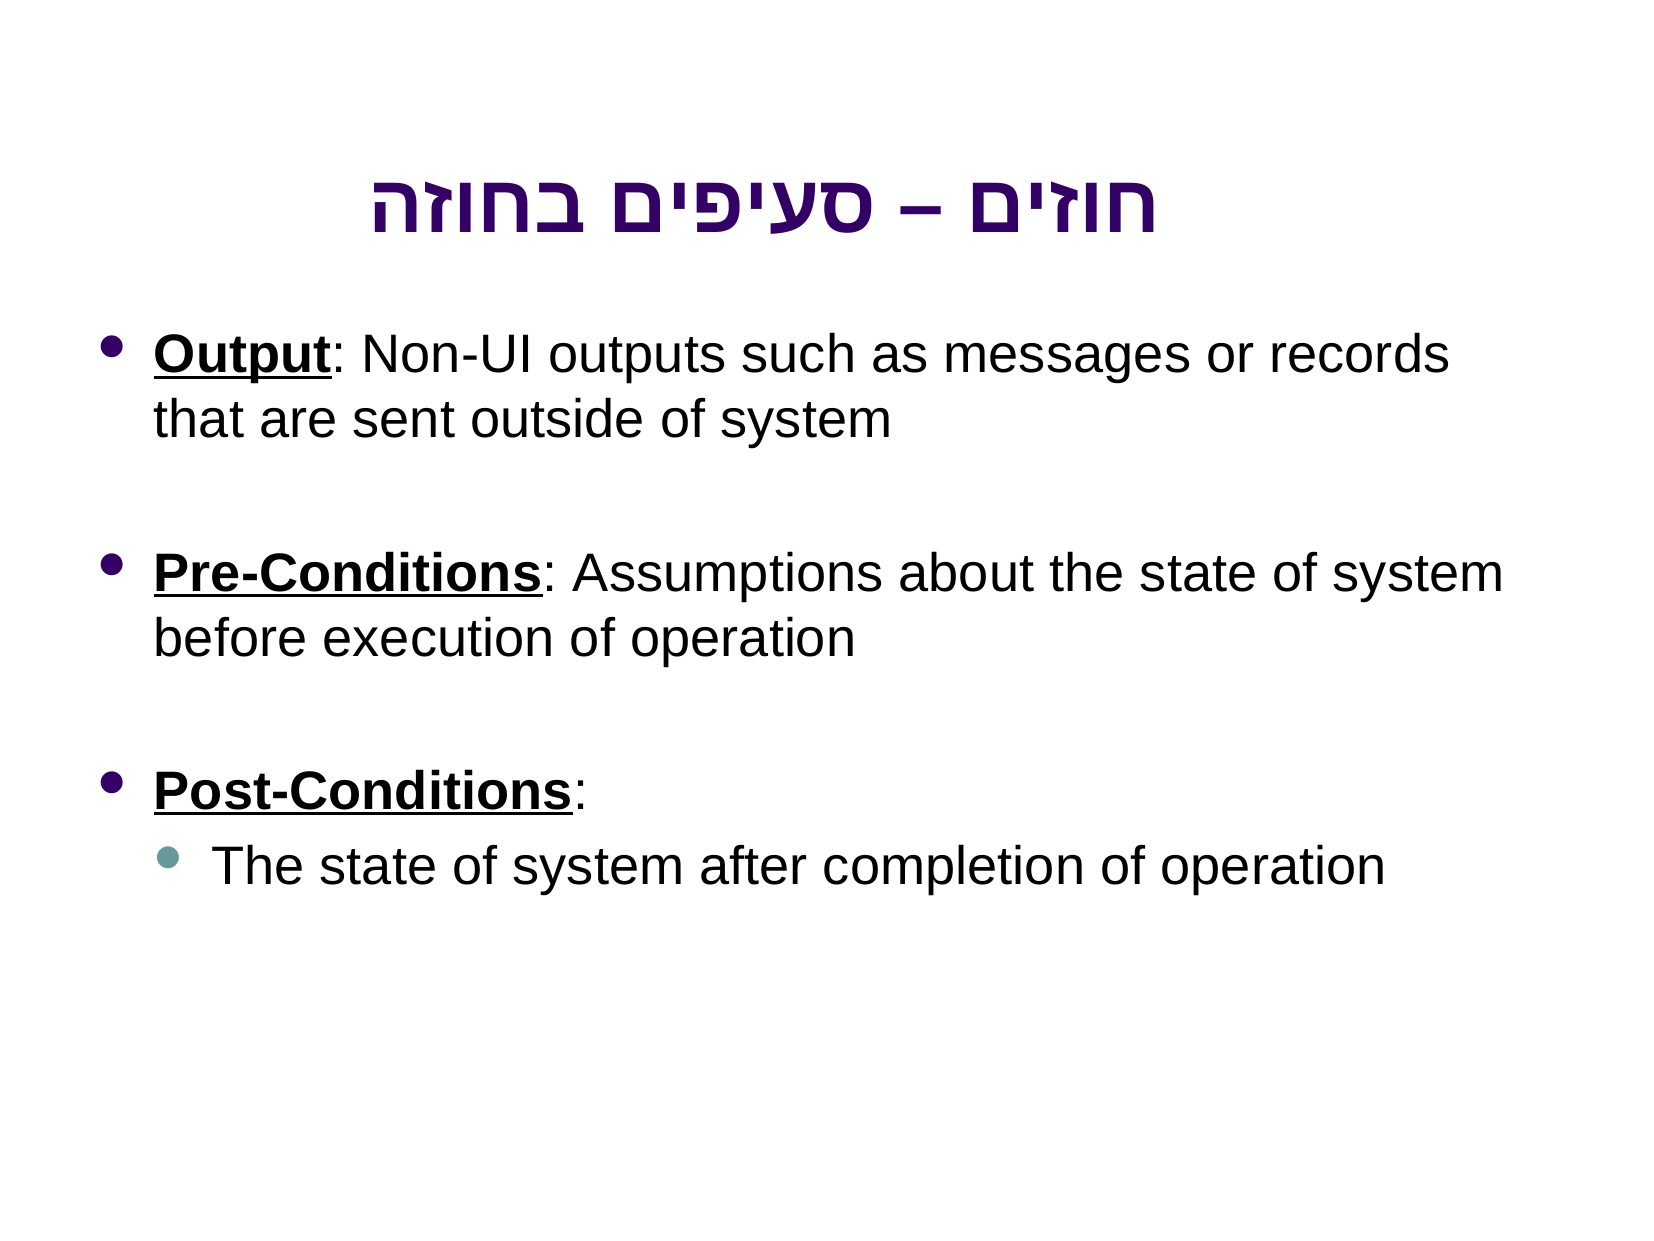

# חוזים – סעיפים בחוזה
Output: Non-UI outputs such as messages or records that are sent outside of system
Pre-Conditions: Assumptions about the state of system before execution of operation
Post-Conditions:
The state of system after completion of operation